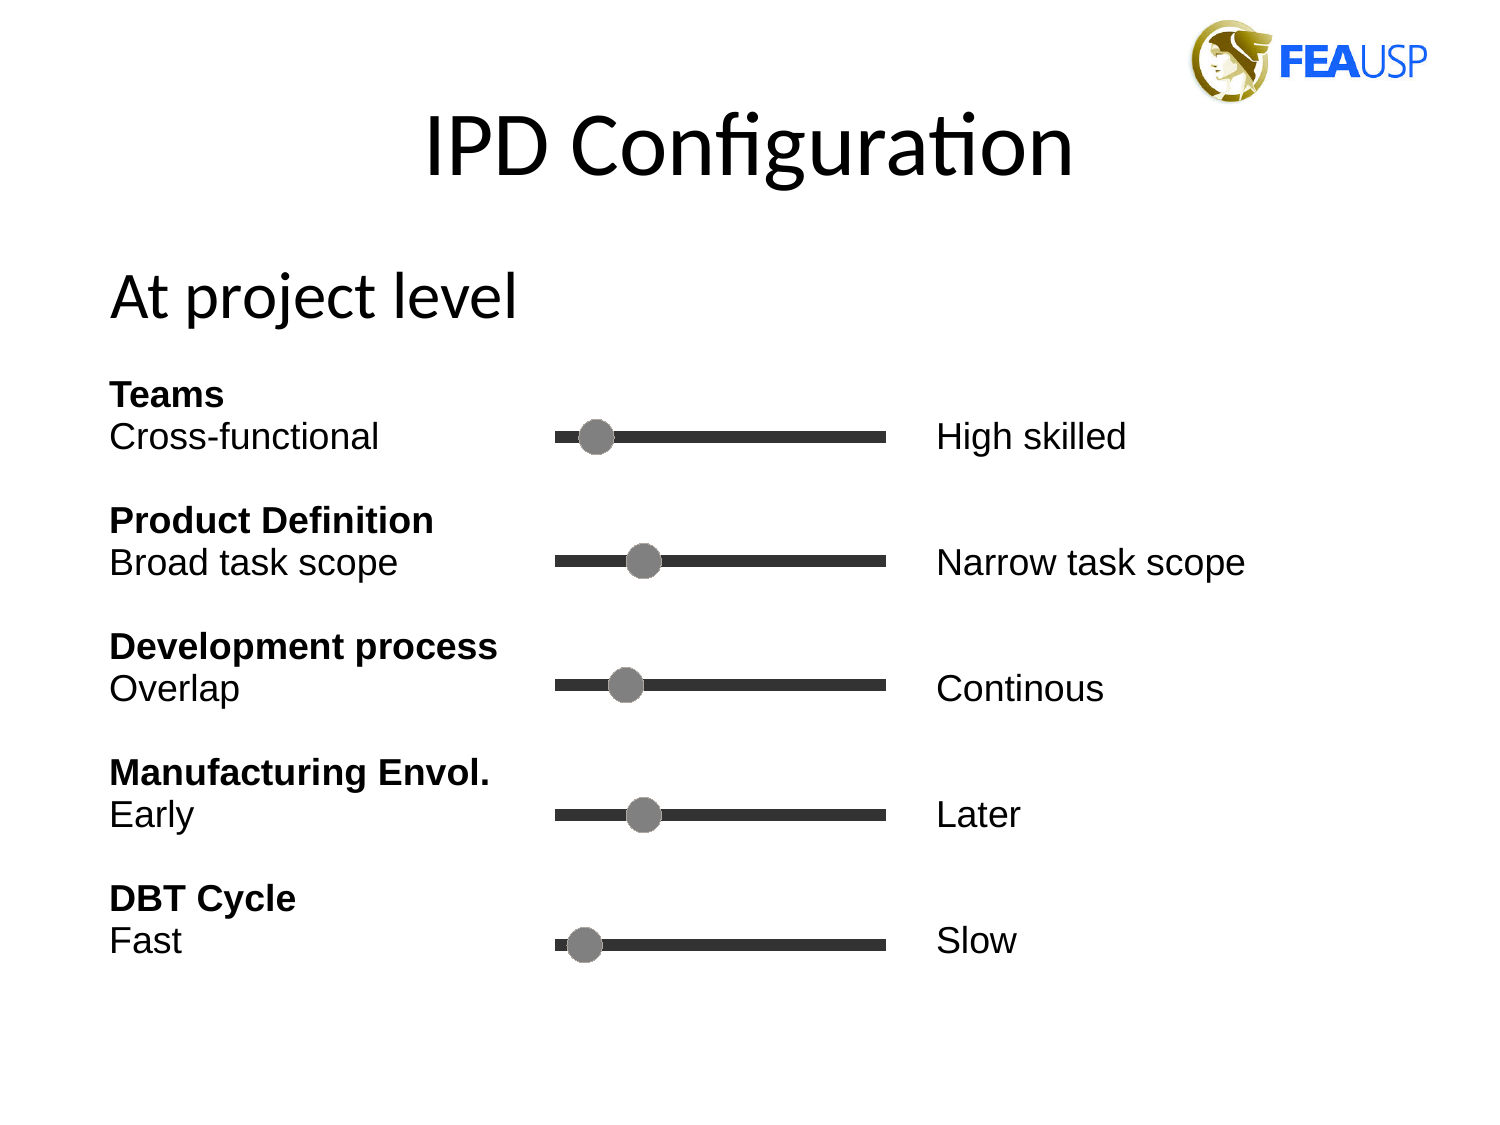

# IPD Configuration
At project level
Teams
Cross-functional
Product Definition
Broad task scope
Development process
Overlap
Manufacturing Envol.
Early
DBT Cycle
Fast
High skilled
Narrow task scope
Continous
Later
Slow